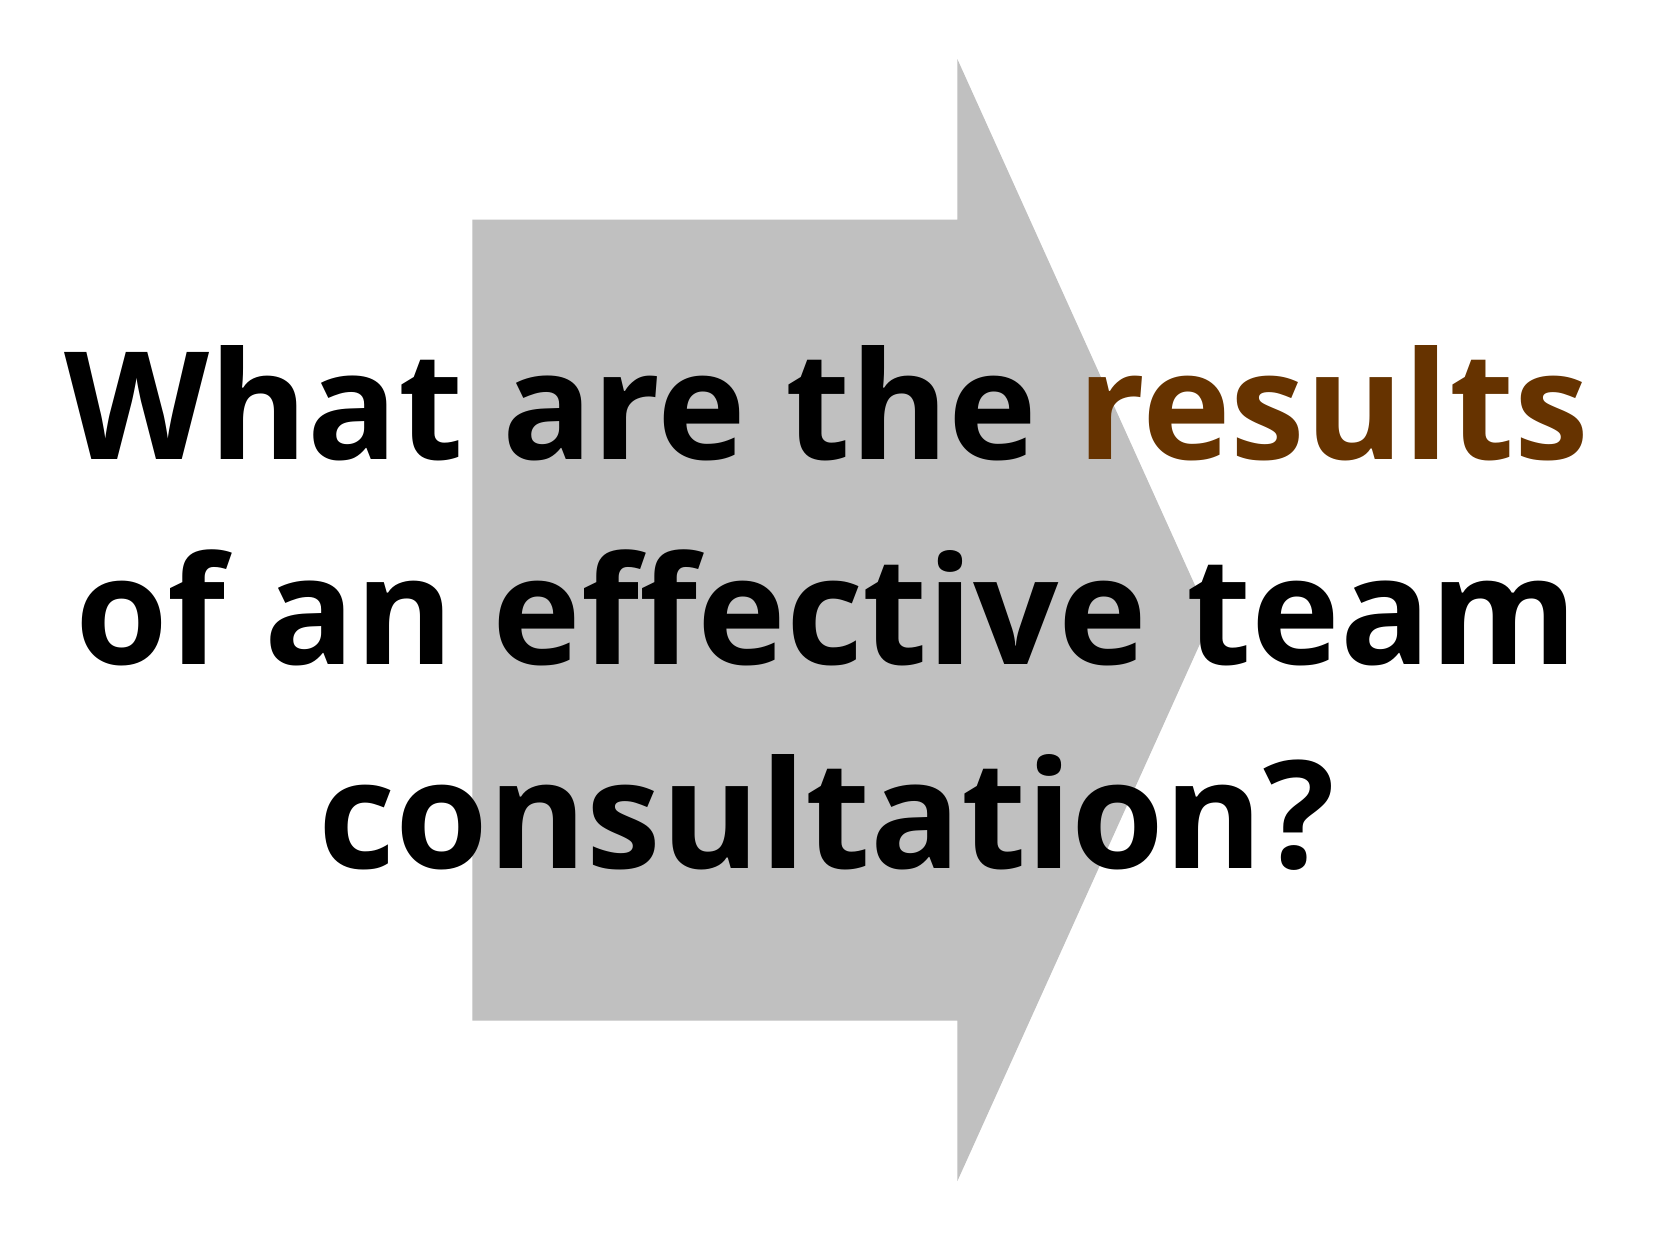

# What are the results of an effective team consultation?